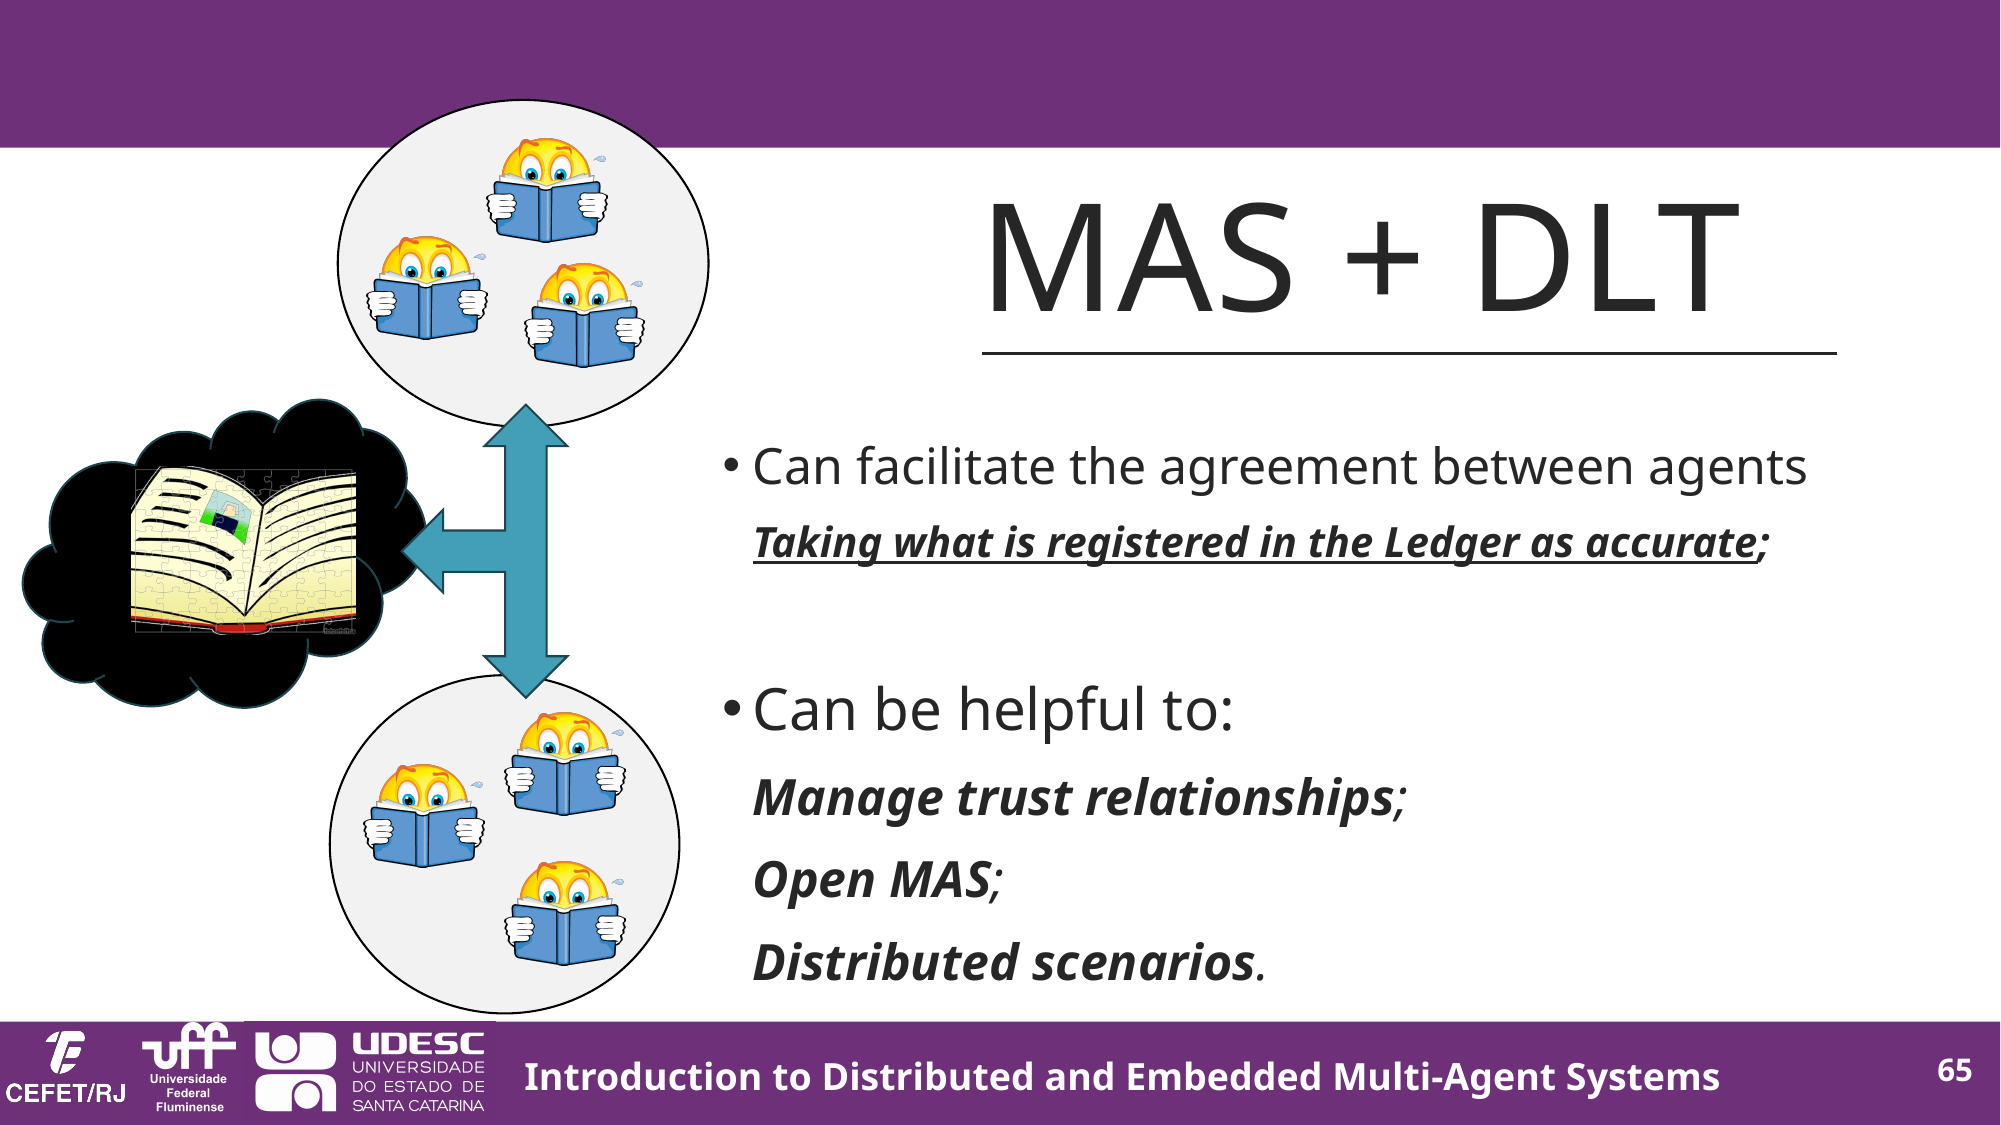

# MAS + DLT
Can facilitate the agreement between agents
Taking what is registered in the Ledger as accurate;
Can be helpful to:
Manage trust relationships;
Open MAS;
Distributed scenarios.